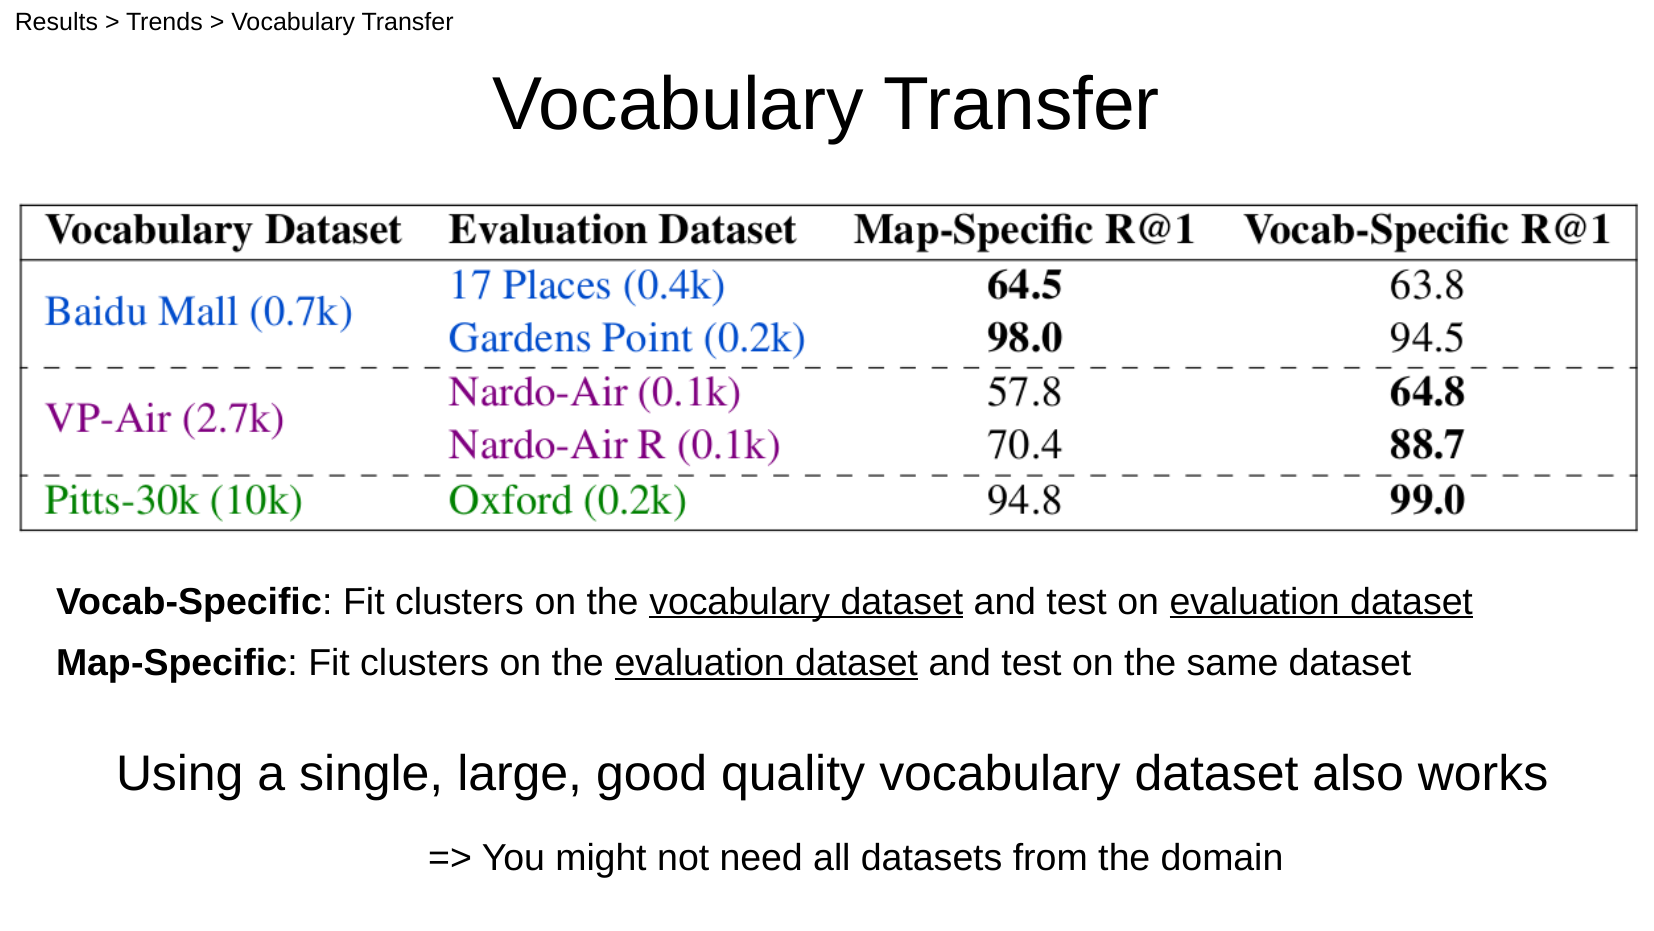

Results > Trends > Vocabulary Transfer
# Vocabulary Transfer
Vocab-Specific: Fit clusters on the vocabulary dataset and test on evaluation dataset
Map-Specific: Fit clusters on the evaluation dataset and test on the same dataset
Using a single, large, good quality vocabulary dataset also works
=> You might not need all datasets from the domain